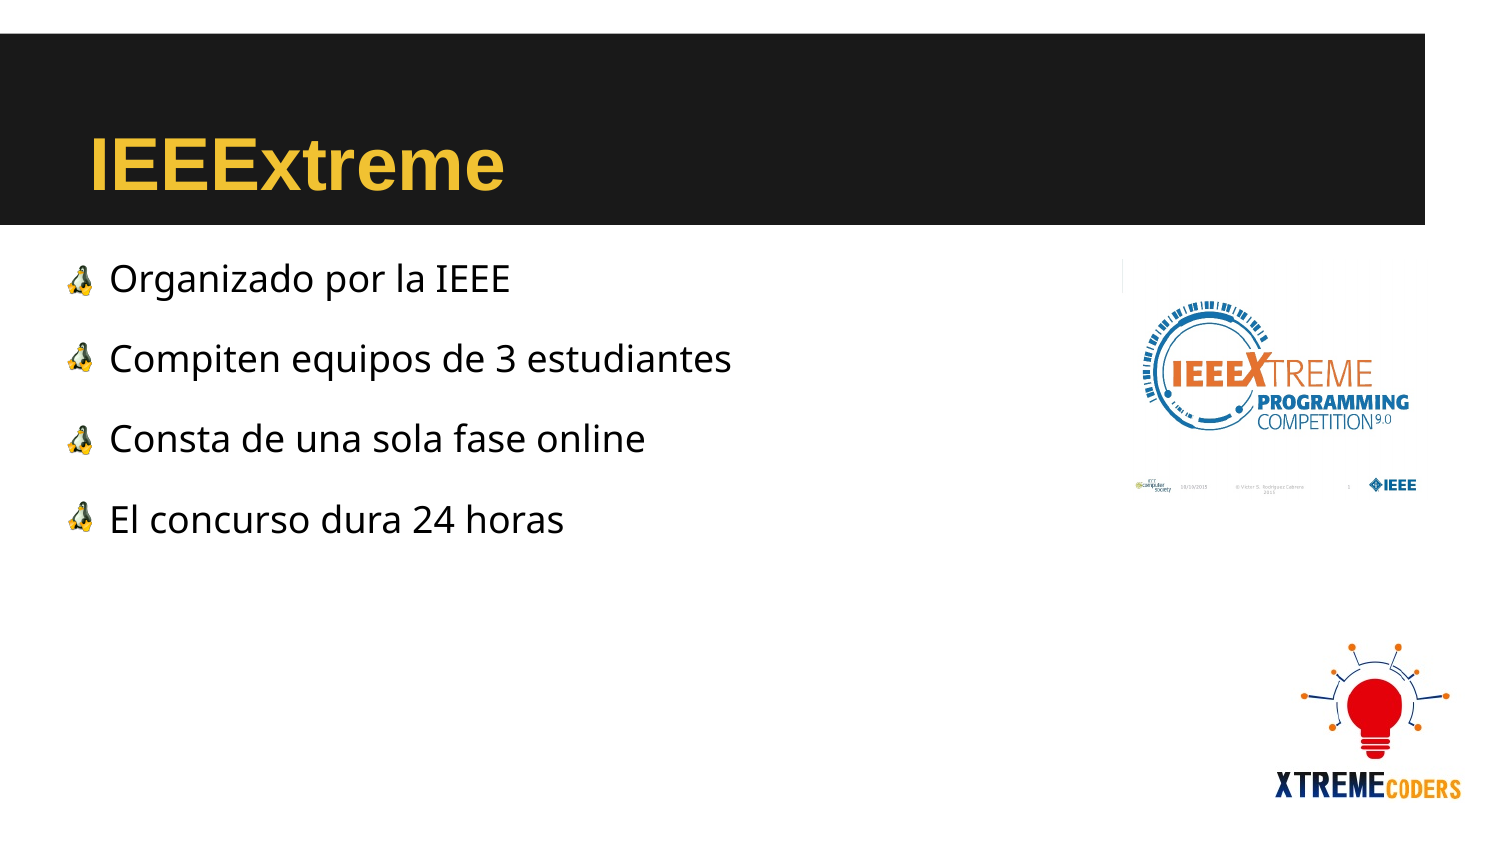

IEEExtreme
Organizado por la IEEE
Compiten equipos de 3 estudiantes
Consta de una sola fase online
El concurso dura 24 horas